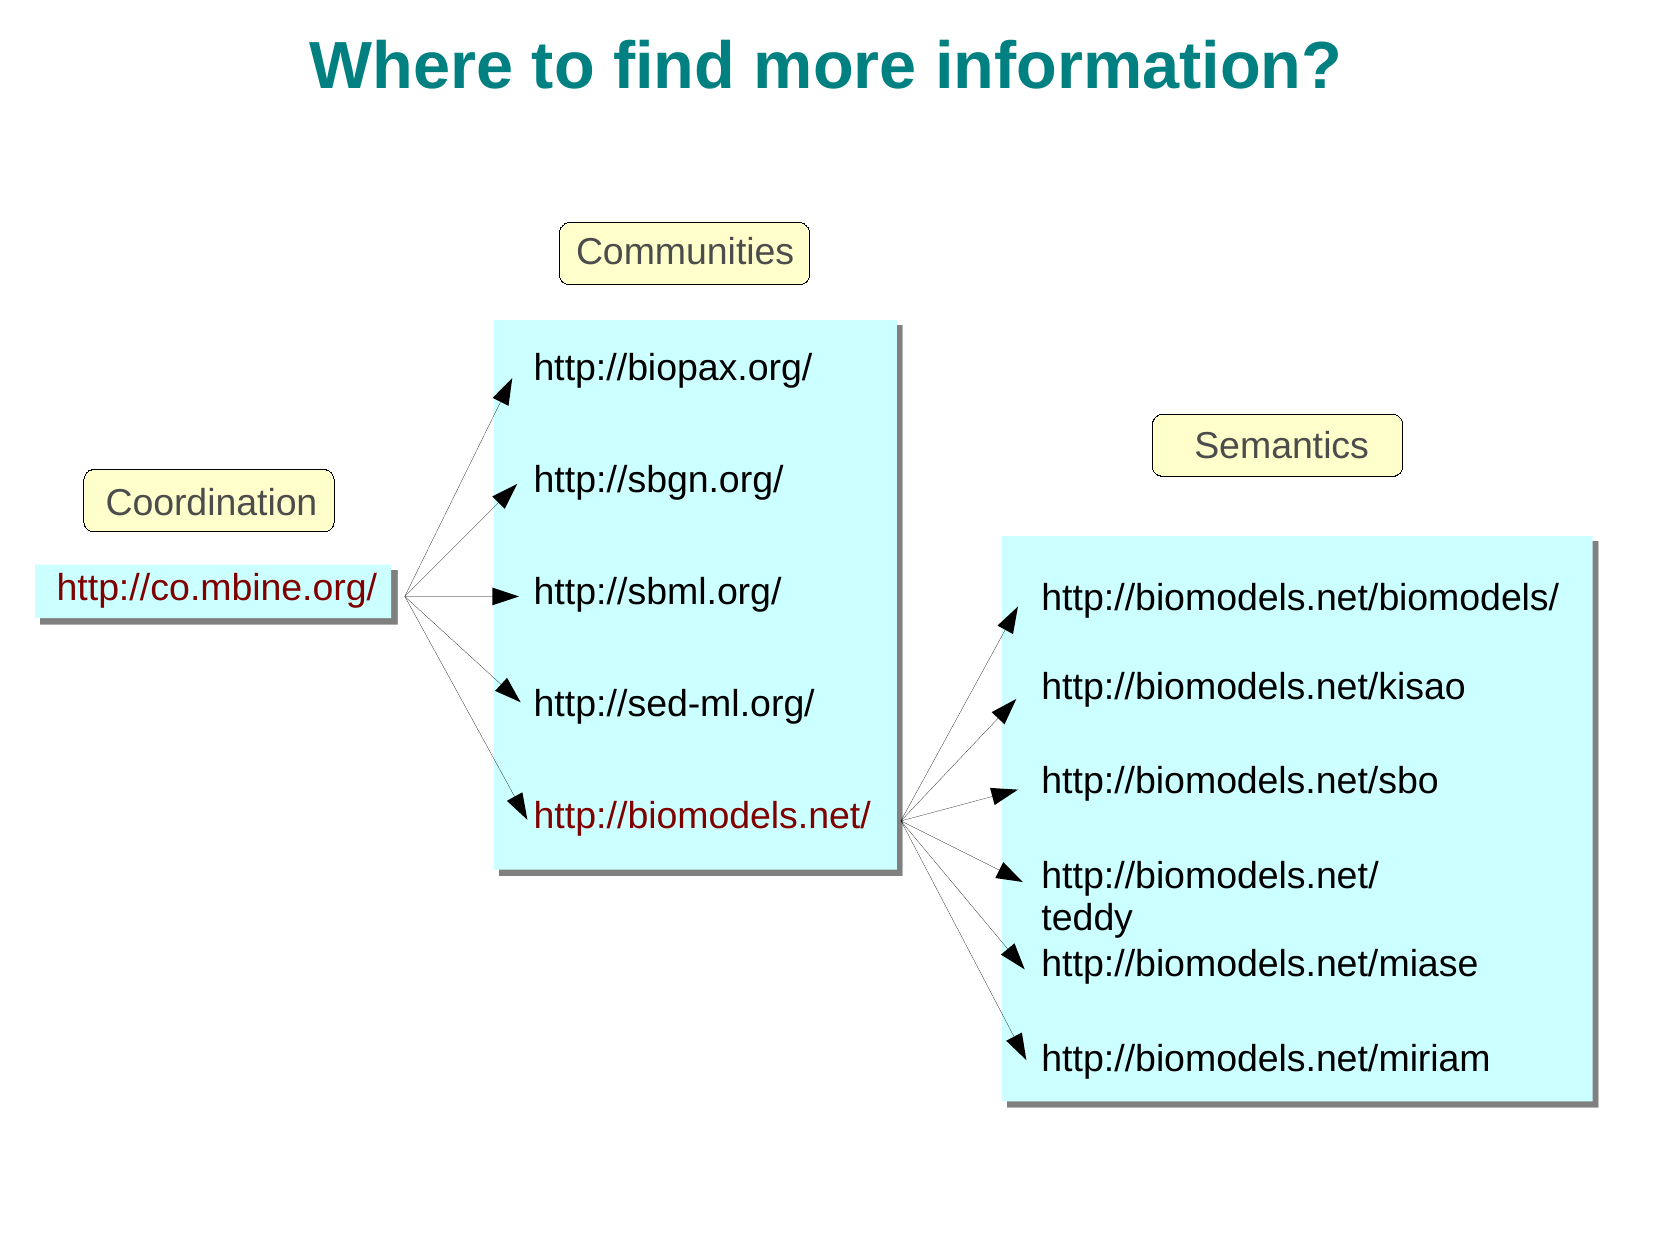

# Where to find more information?
Communities
http://biopax.org/
Semantics
http://sbgn.org/
Coordination
http://co.mbine.org/
http://sbml.org/
http://biomodels.net/biomodels/
http://biomodels.net/kisao
http://sed-ml.org/
http://biomodels.net/sbo
http://biomodels.net/
http://biomodels.net/teddy
http://biomodels.net/miase
http://biomodels.net/miriam